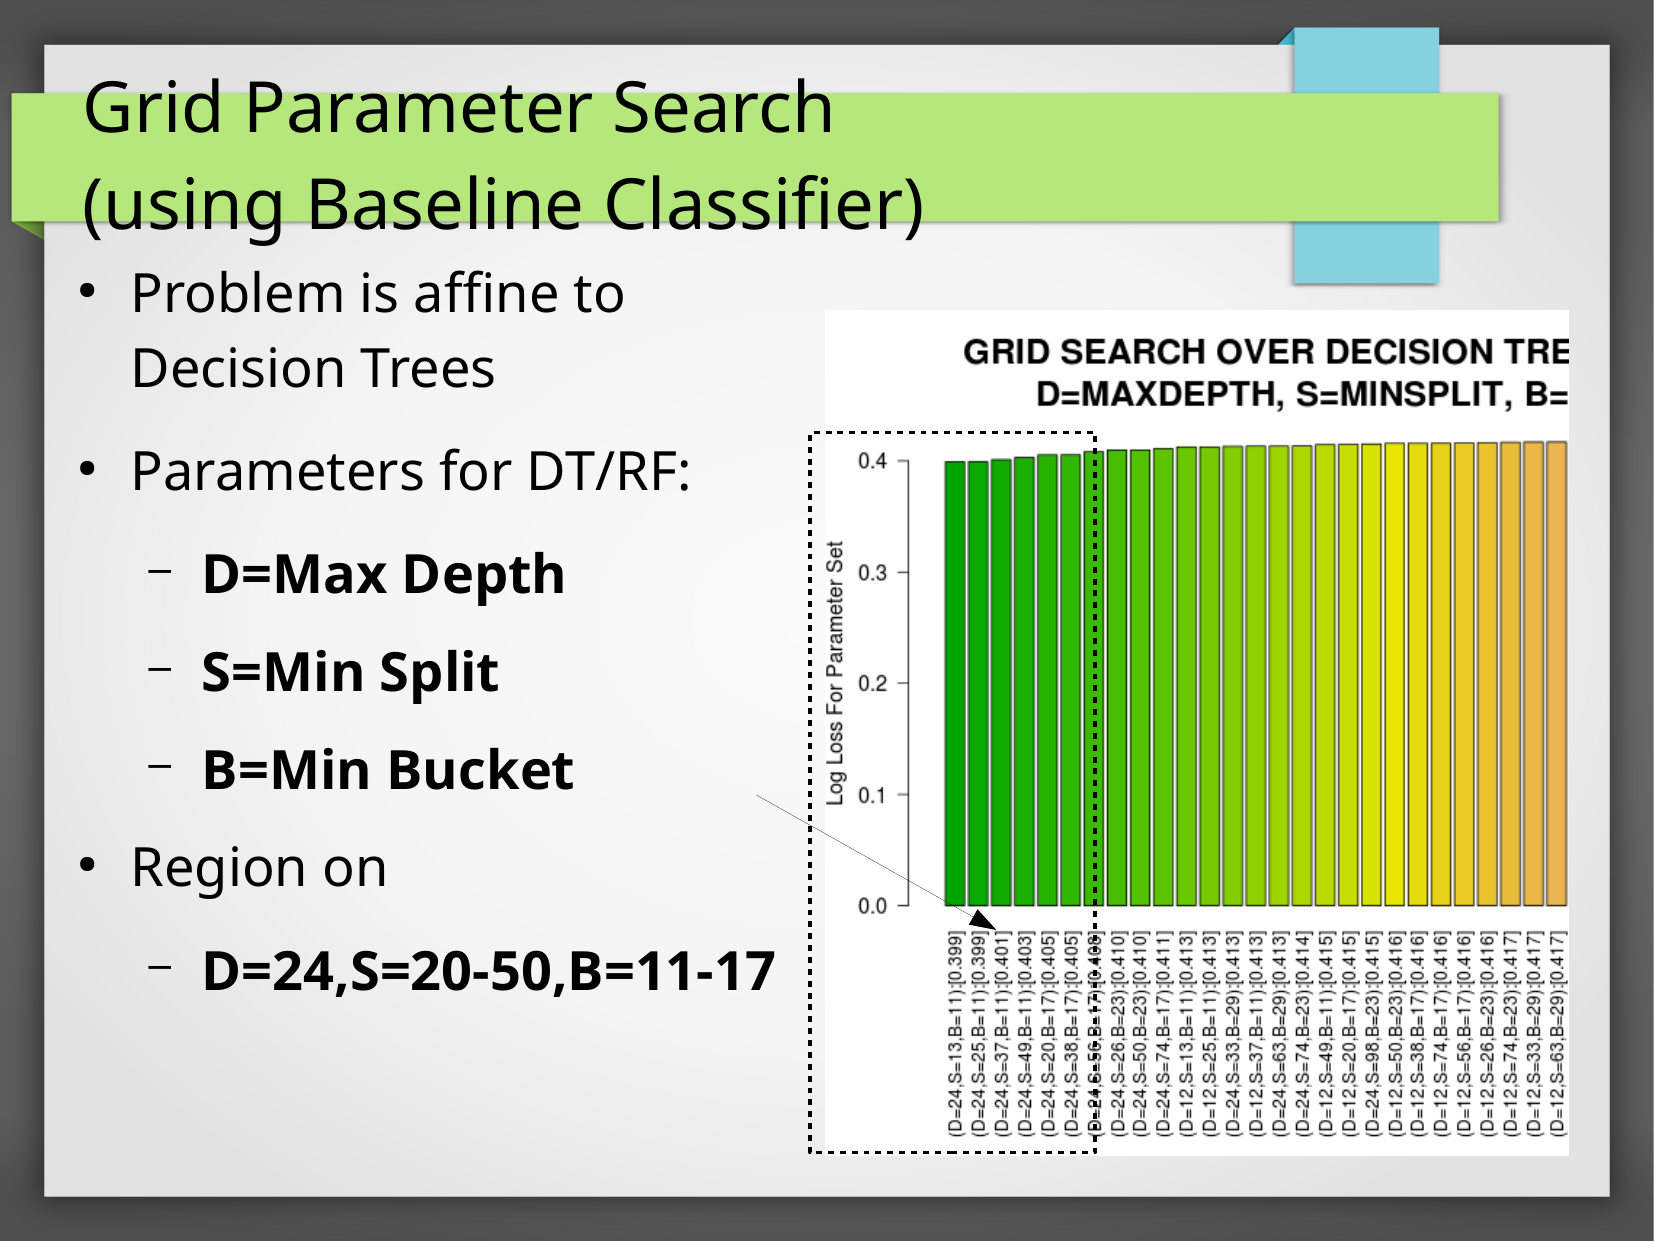

# Grid Parameter Search (using Baseline Classifier)
Problem is affine to Decision Trees
Parameters for DT/RF:
D=Max Depth
S=Min Split
B=Min Bucket
Region on
D=24,S=20-50,B=11-17